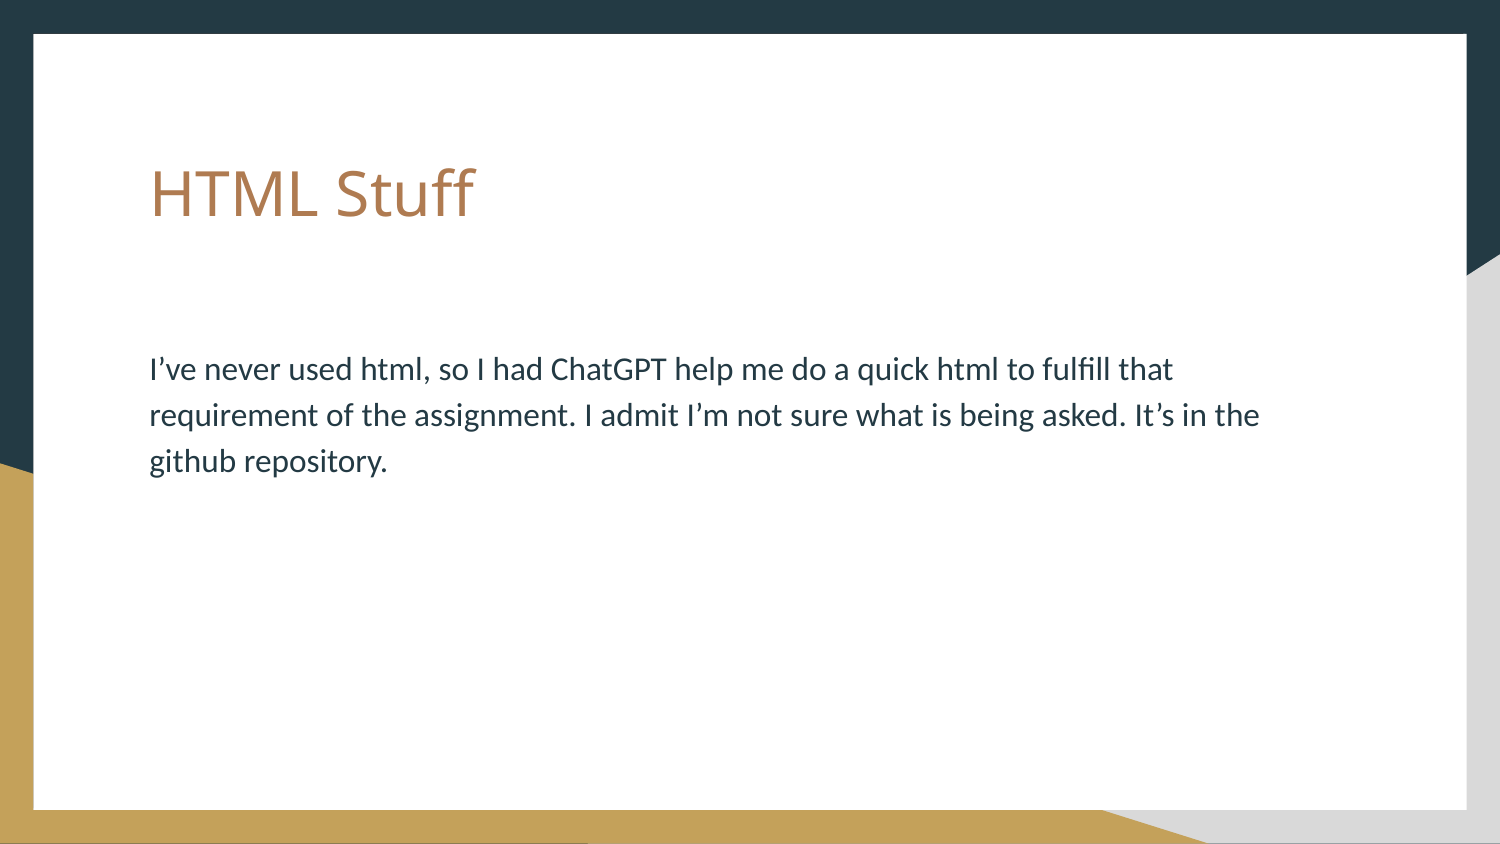

# HTML Stuff
I’ve never used html, so I had ChatGPT help me do a quick html to fulfill that requirement of the assignment. I admit I’m not sure what is being asked. It’s in the github repository.